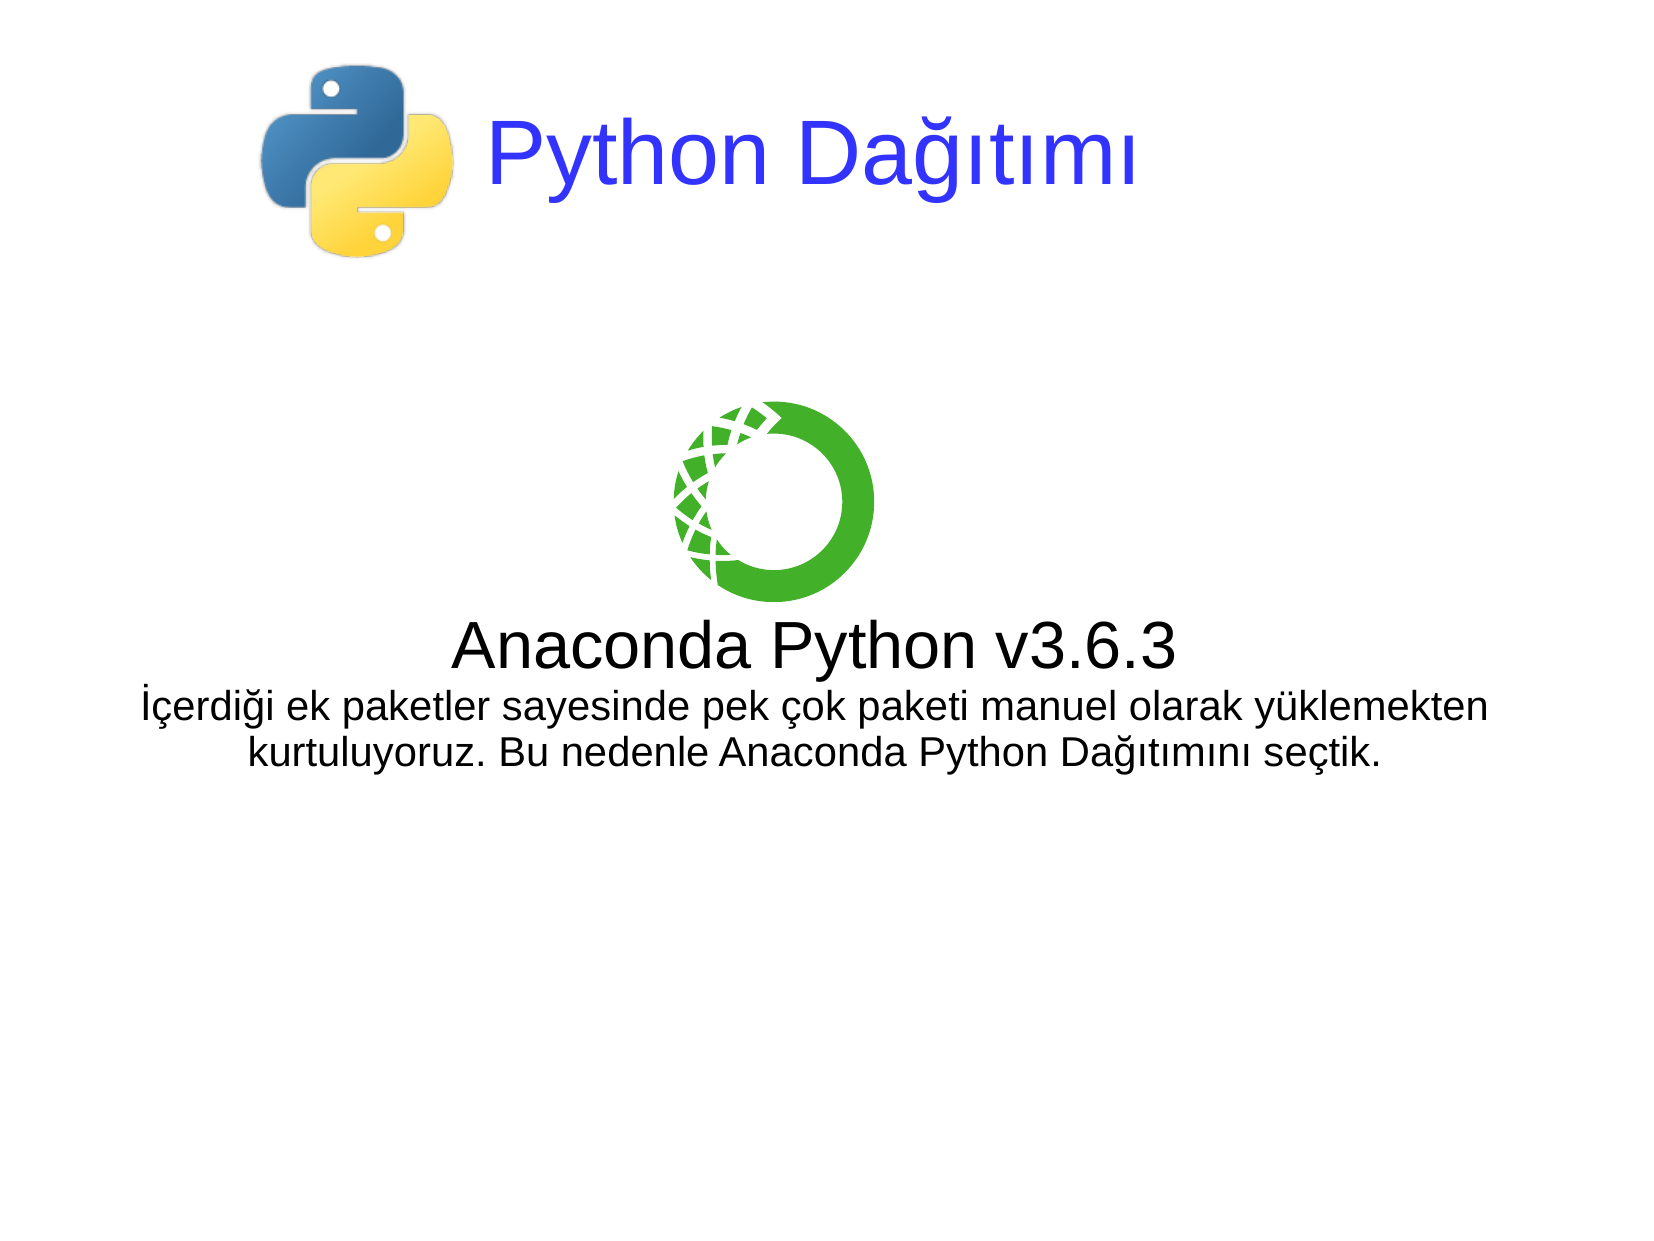

# Python Dağıtımı
Anaconda Python v3.6.3
İçerdiği ek paketler sayesinde pek çok paketi manuel olarak yüklemekten kurtuluyoruz. Bu nedenle Anaconda Python Dağıtımını seçtik.